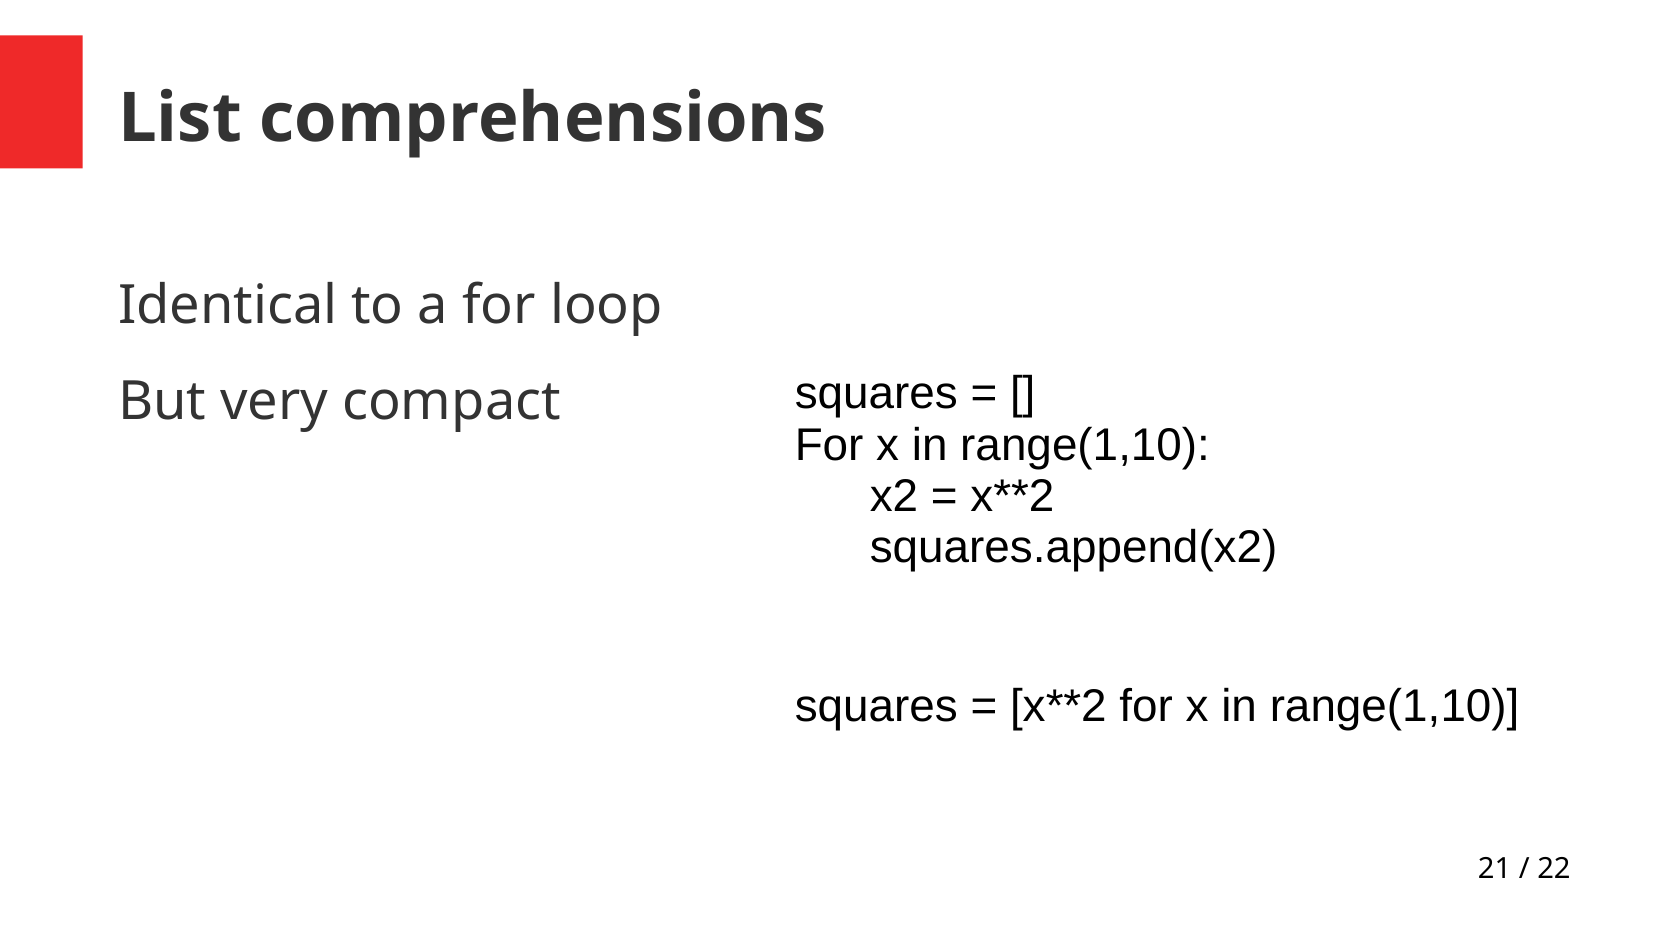

# List comprehensions
Identical to a for loop
But very compact
squares = []
For x in range(1,10):
	x2 = x**2
	squares.append(x2)
squares = [x**2 for x in range(1,10)]
21